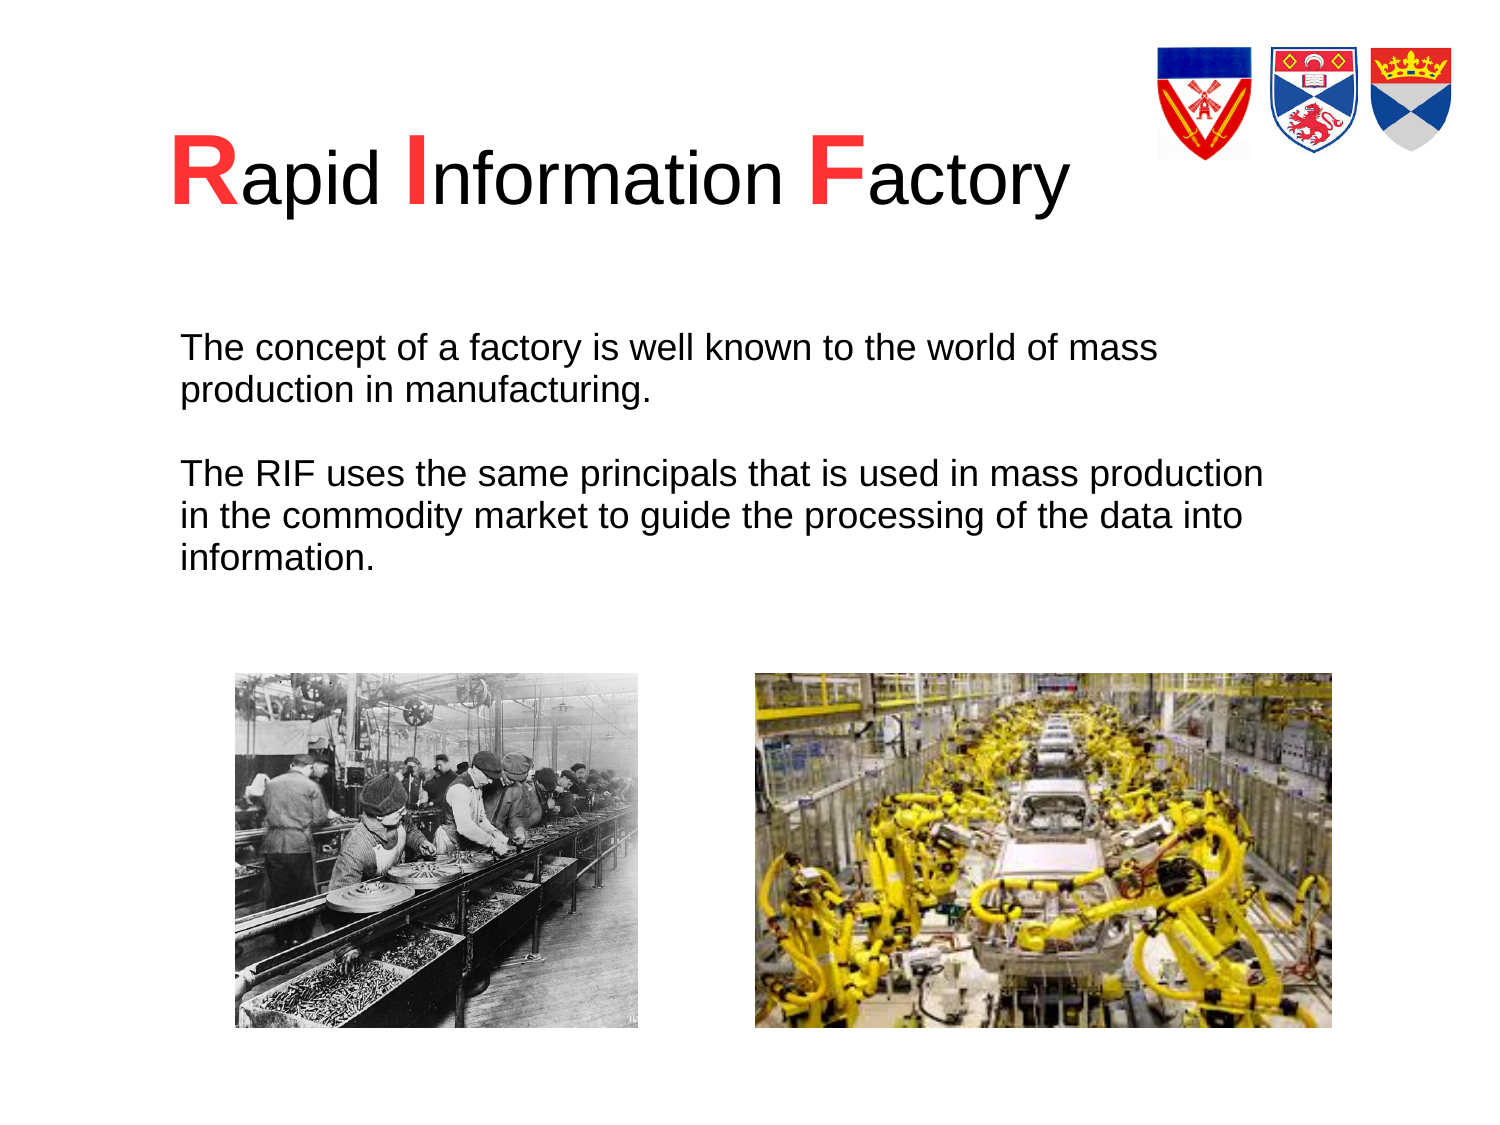

Rapid Information Factory
The concept of a factory is well known to the world of mass production in manufacturing.
The RIF uses the same principals that is used in mass production in the commodity market to guide the processing of the data into information.